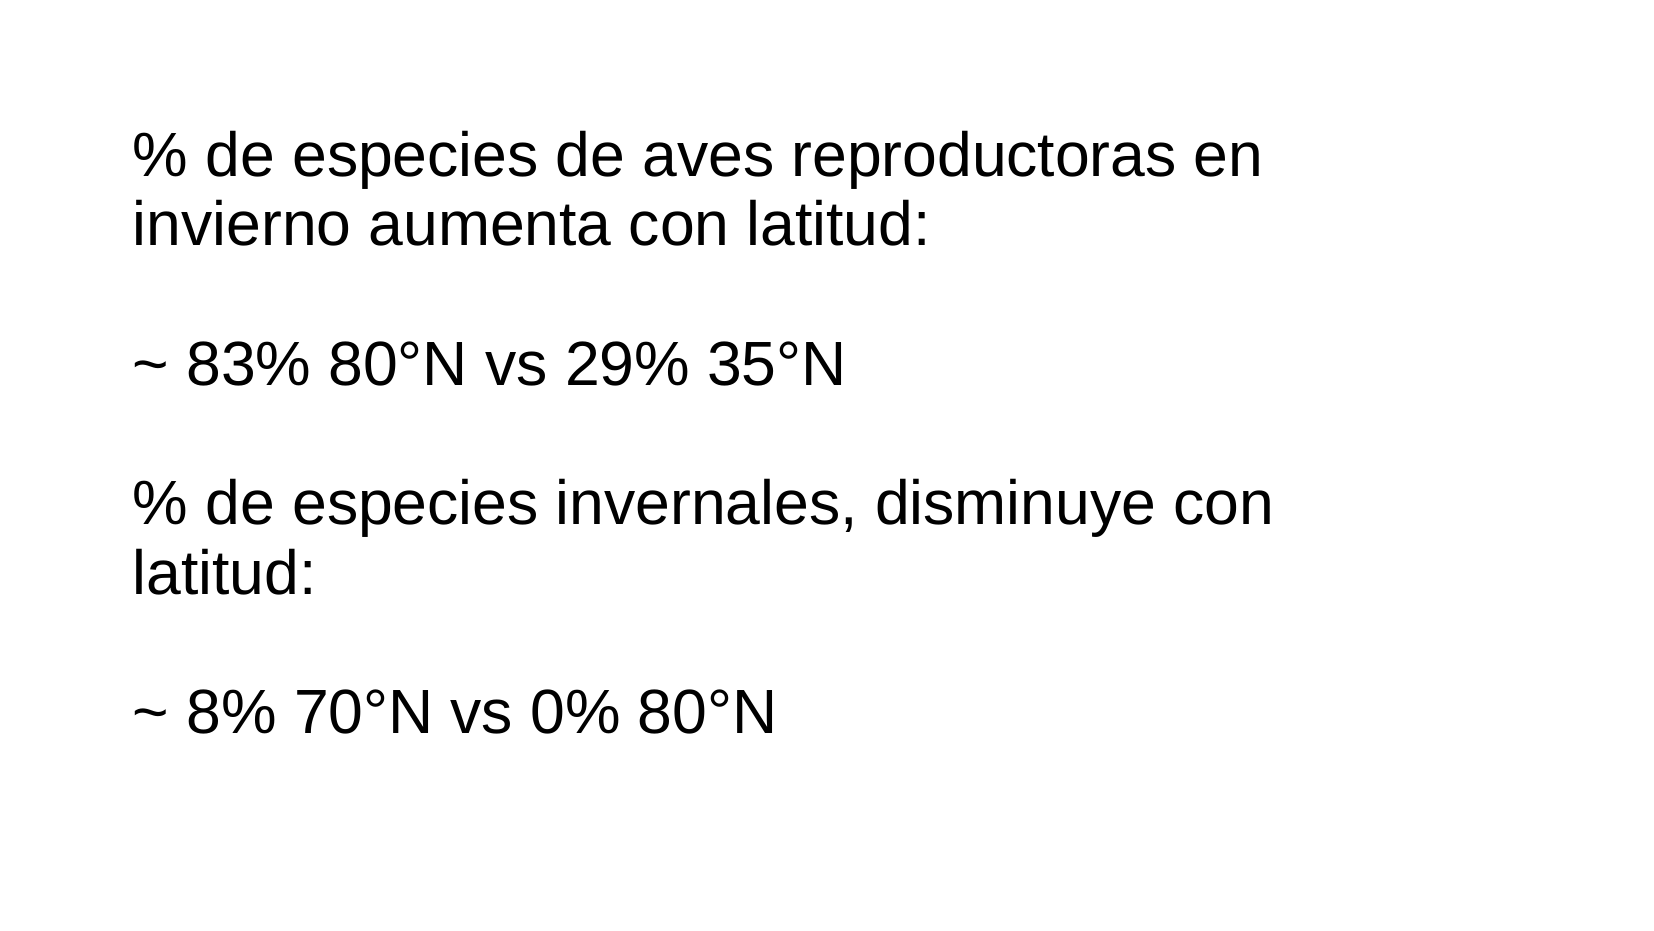

% de especies de aves reproductoras en invierno aumenta con latitud:
~ 83% 80°N vs 29% 35°N
% de especies invernales, disminuye con latitud:
~ 8% 70°N vs 0% 80°N